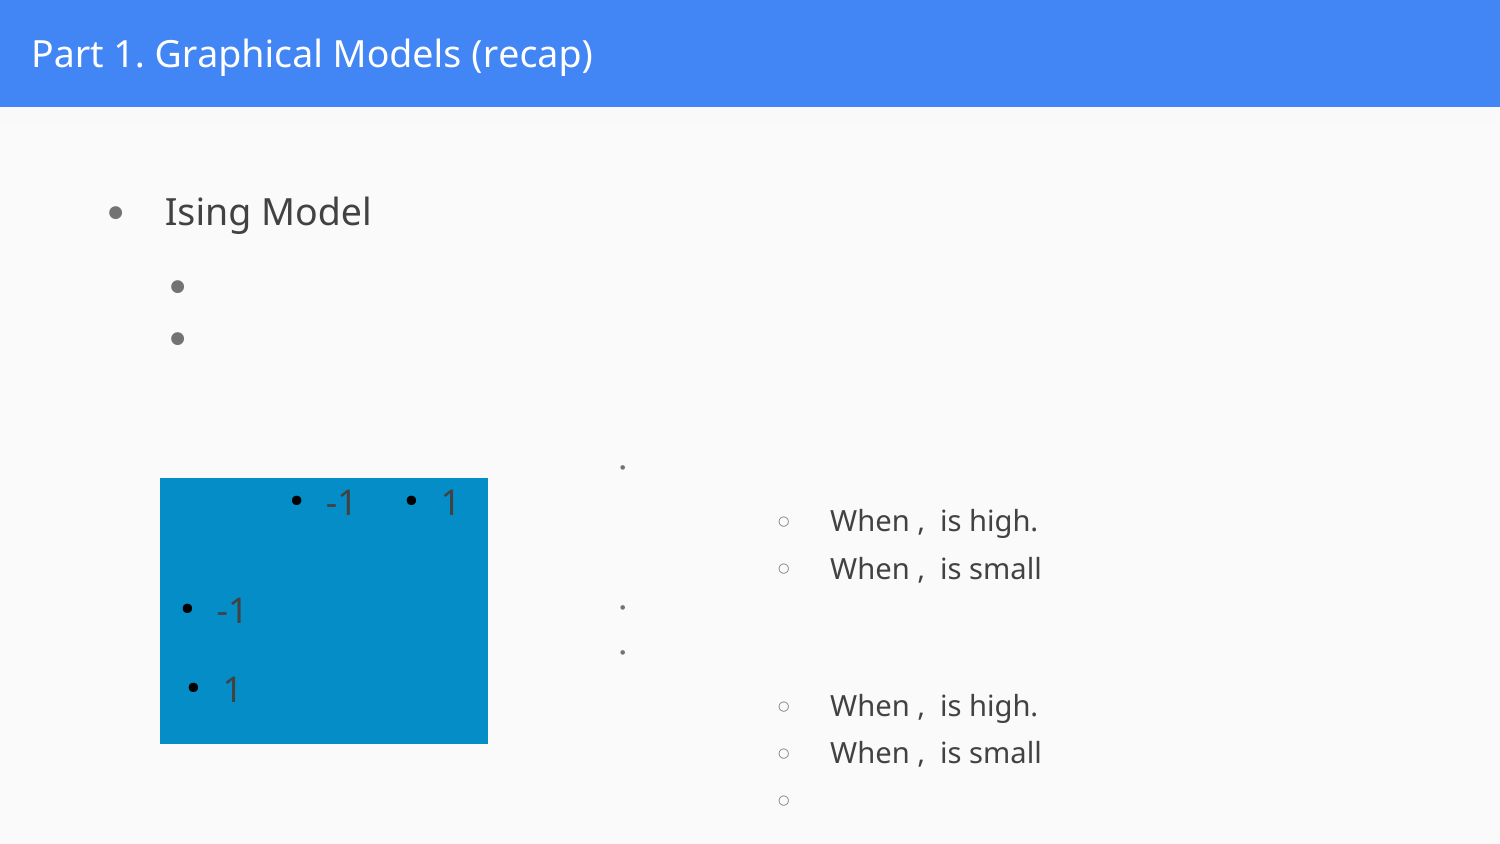

# Part 1. Graphical Models (recap)
Ising Model
When , is high.
When , is small
When , is high.
When , is small
| | -1 | 1 |
| --- | --- | --- |
| -1 | | |
| 1 | | |